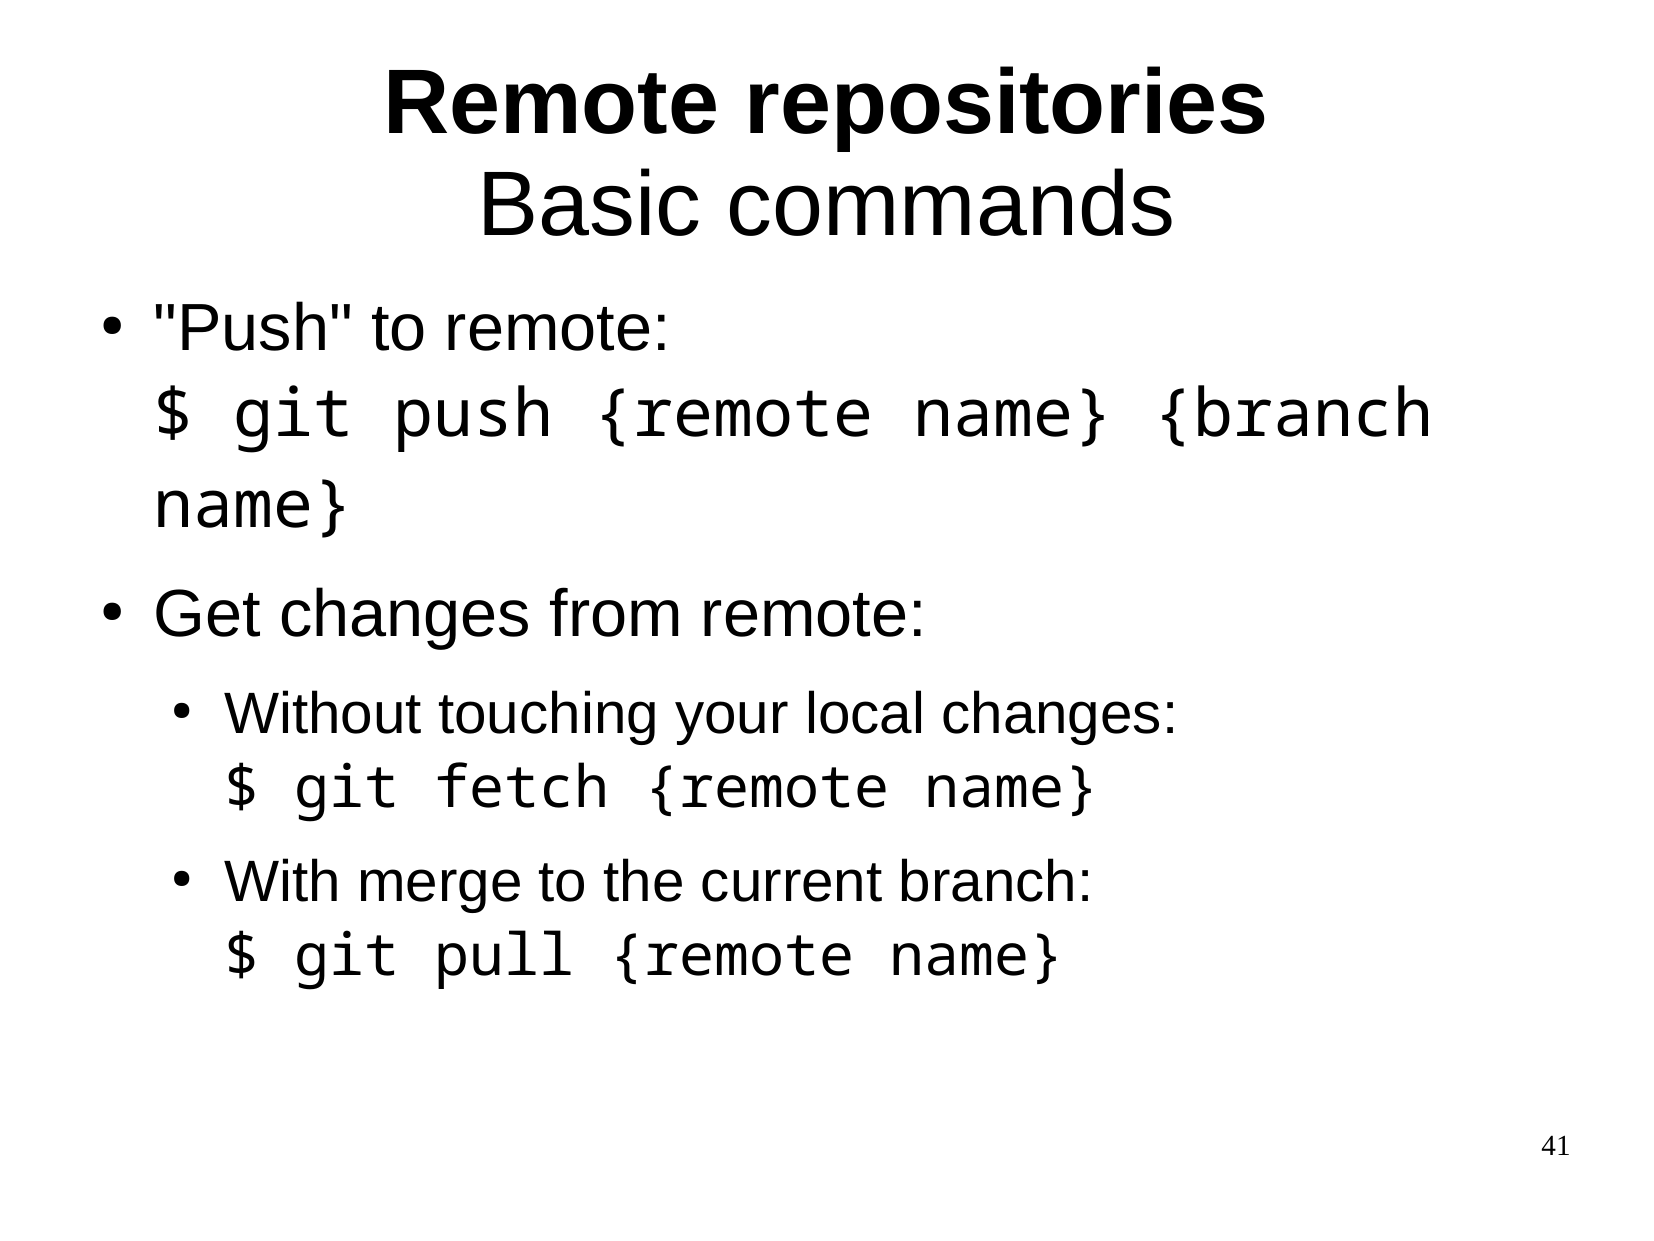

# Remote repositories Basic commands
"Push" to remote:
$ git push {remote name} {branch name}
Get changes from remote:
Without touching your local changes:
$ git fetch {remote name}
With merge to the current branch:
$ git pull {remote name}
41